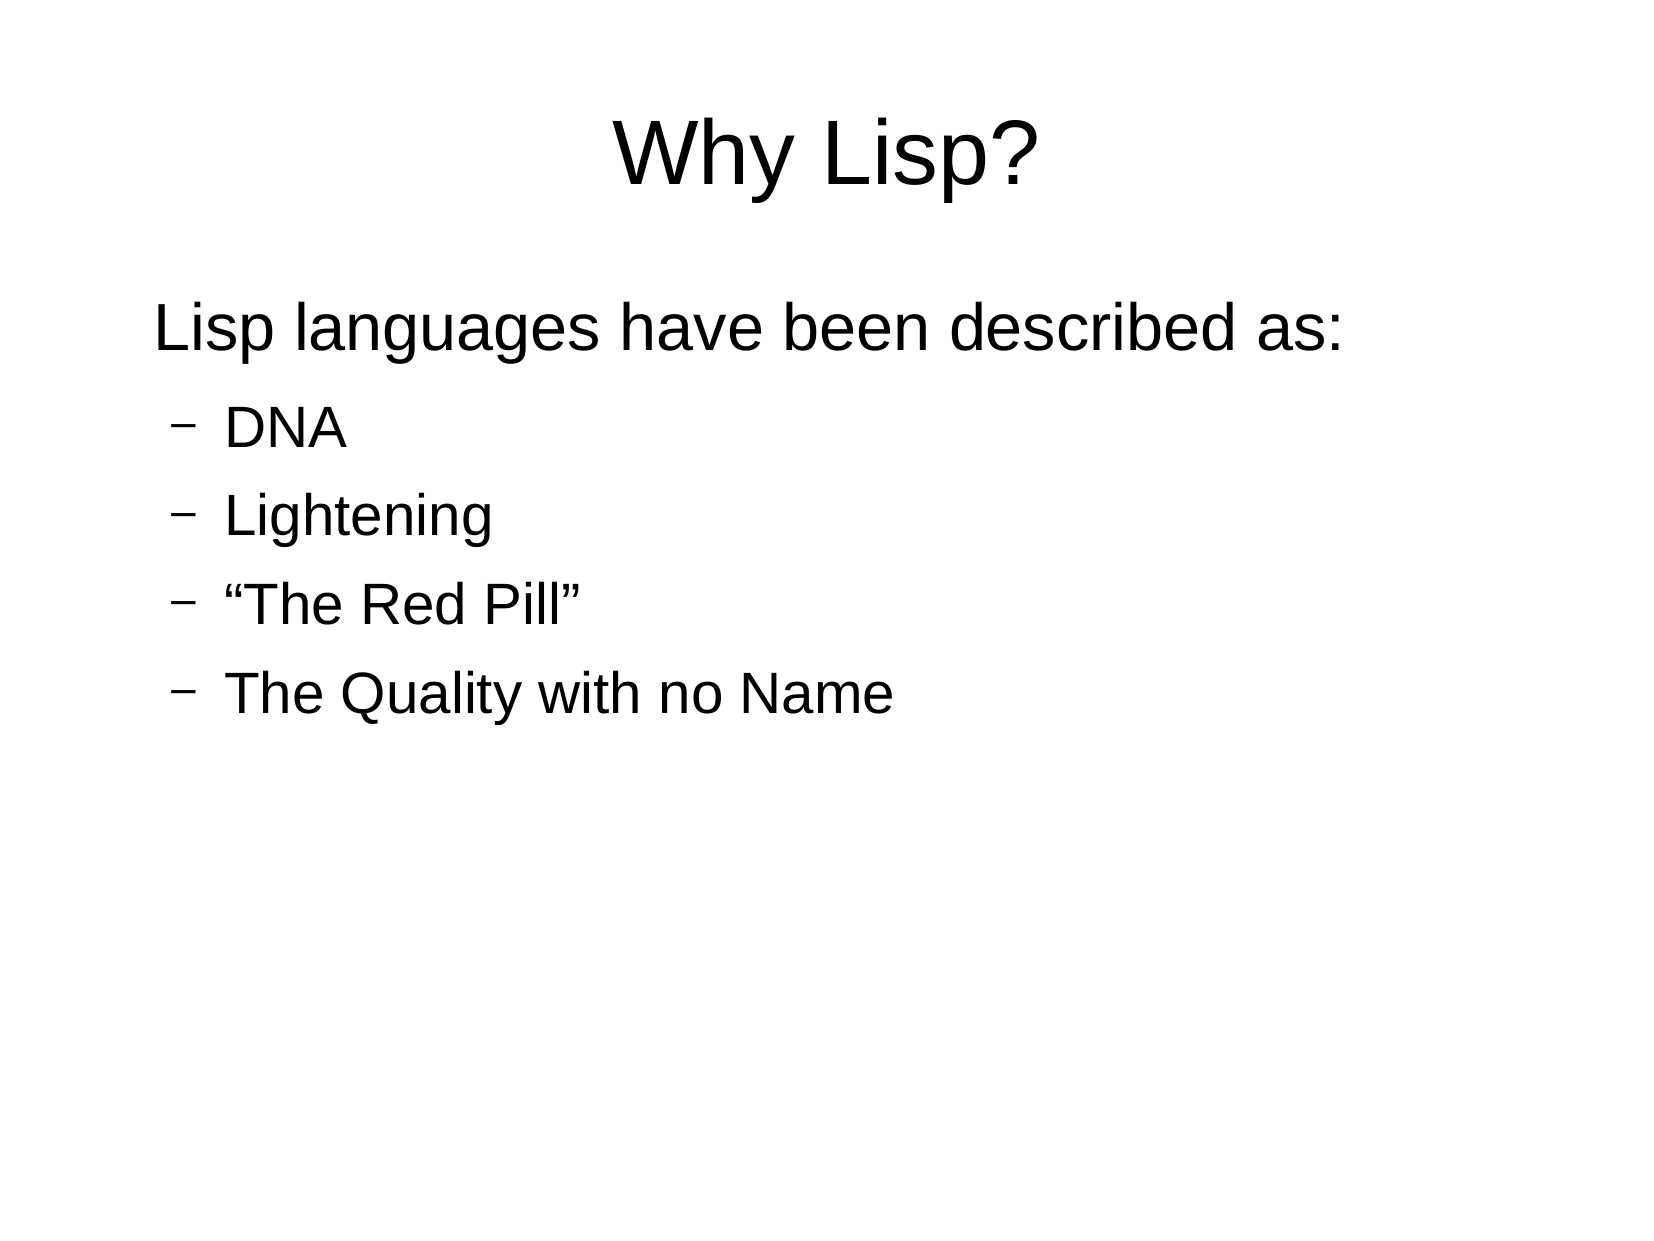

# Why Lisp?
Lisp languages have been described as:
DNA
Lightening
“The Red Pill”
The Quality with no Name